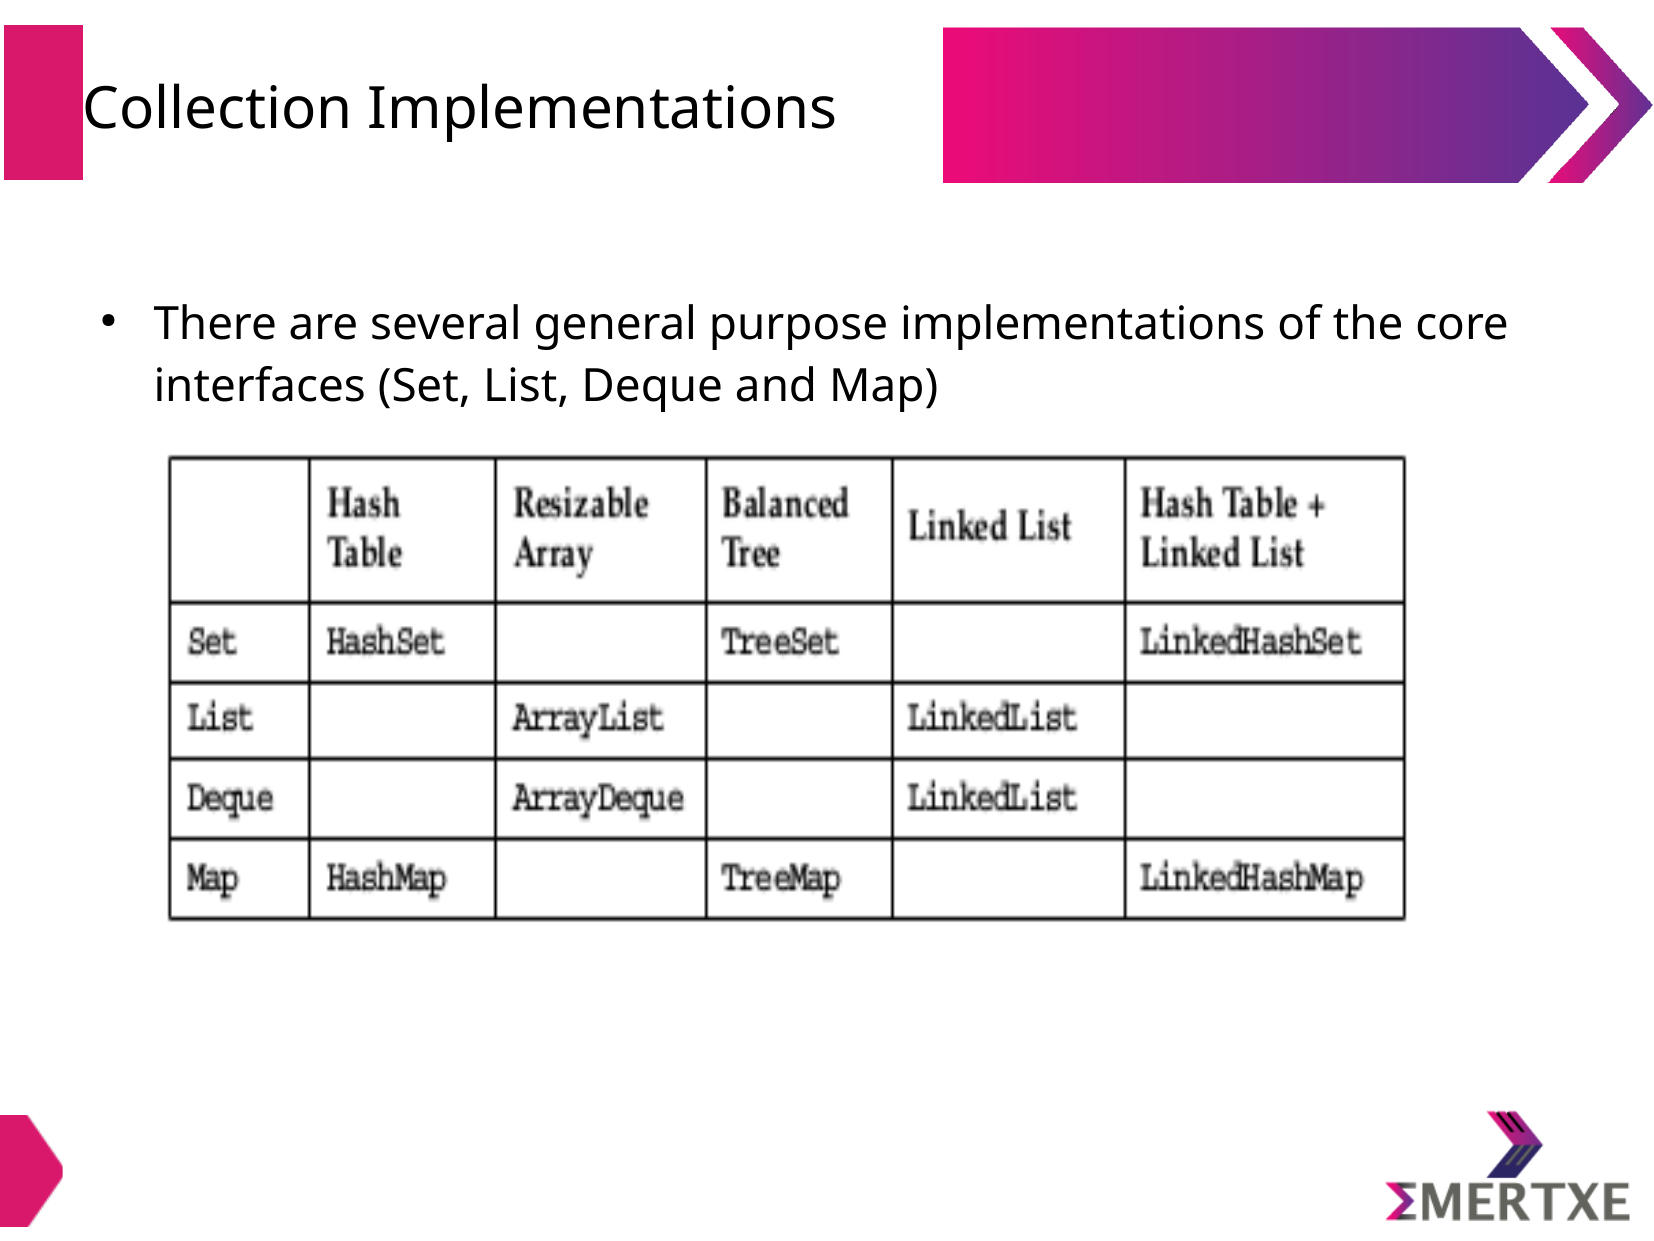

# Collection Implementations
There are several general purpose implementations of the core interfaces (Set, List, Deque and Map)